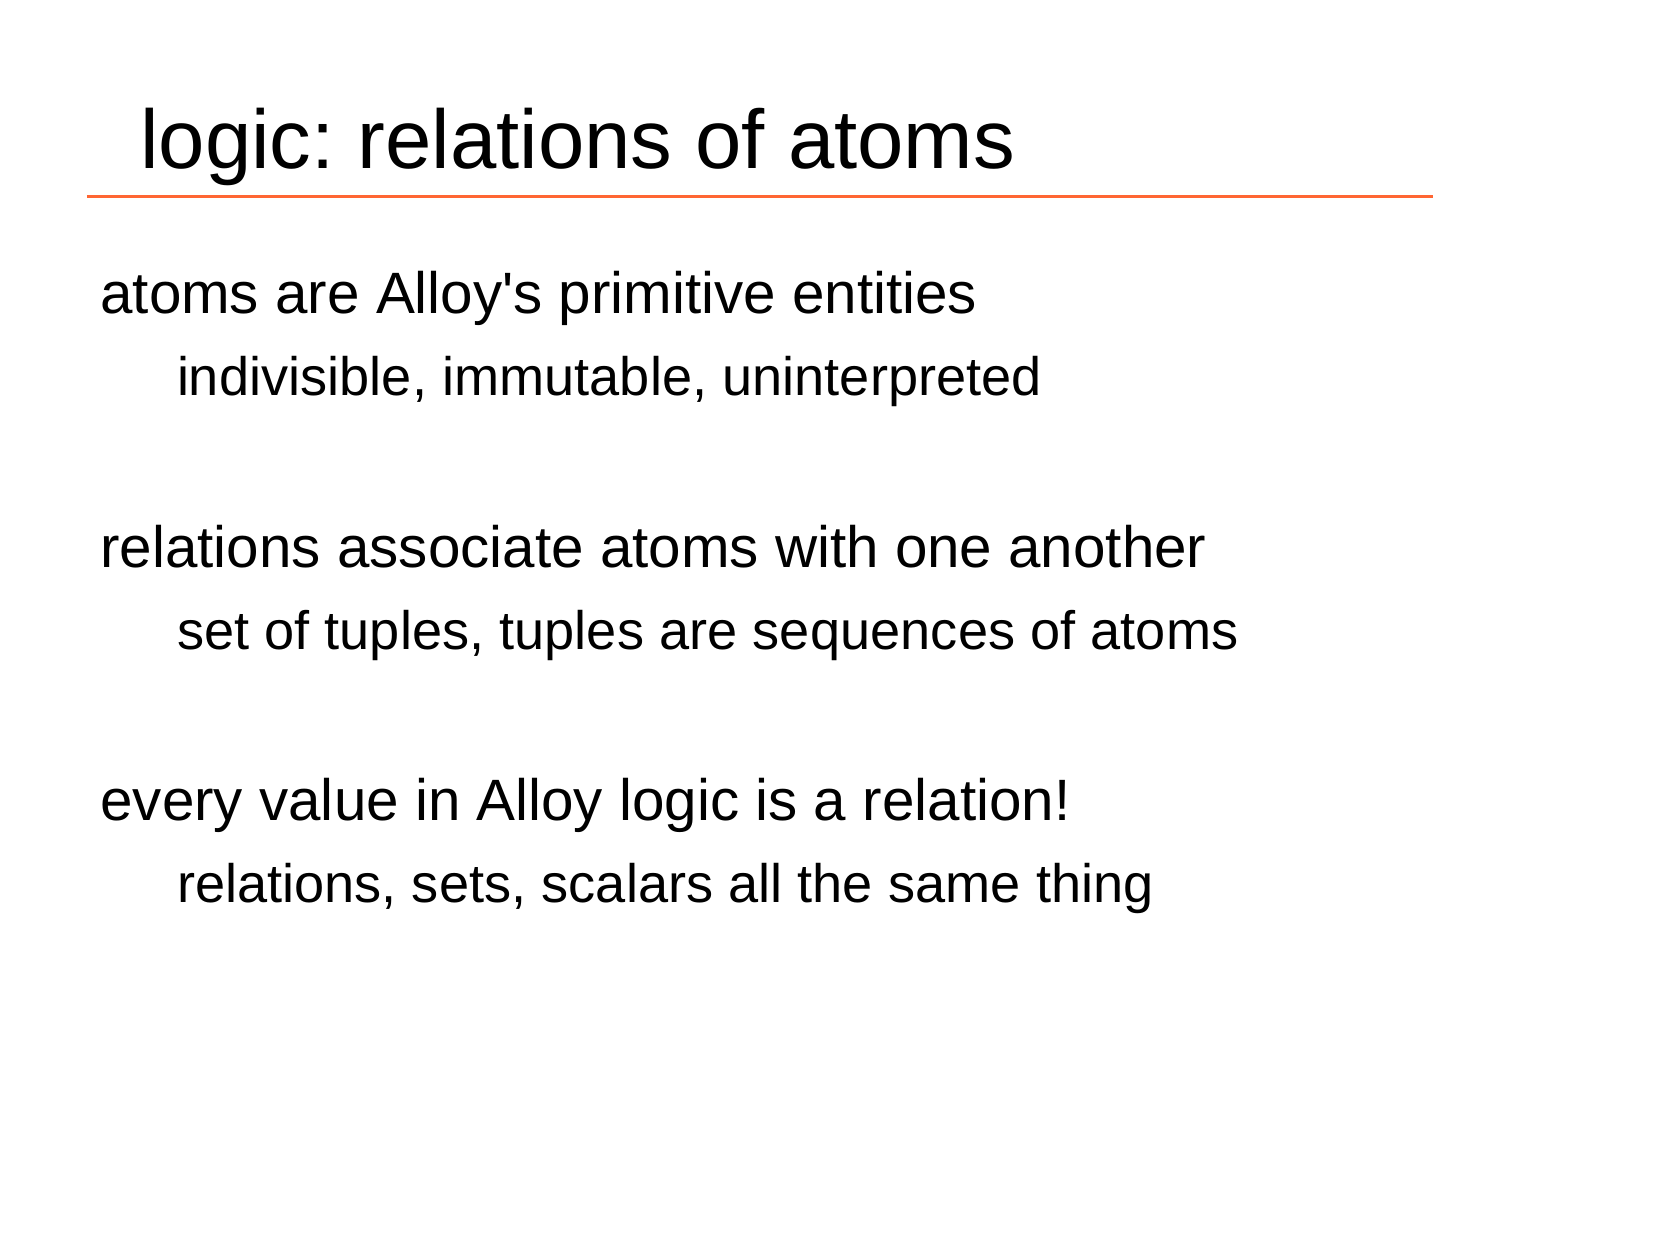

# logic: relations of atoms
atoms are Alloy's primitive entities
indivisible, immutable, uninterpreted
relations associate atoms with one another
set of tuples, tuples are sequences of atoms
every value in Alloy logic is a relation!
relations, sets, scalars all the same thing